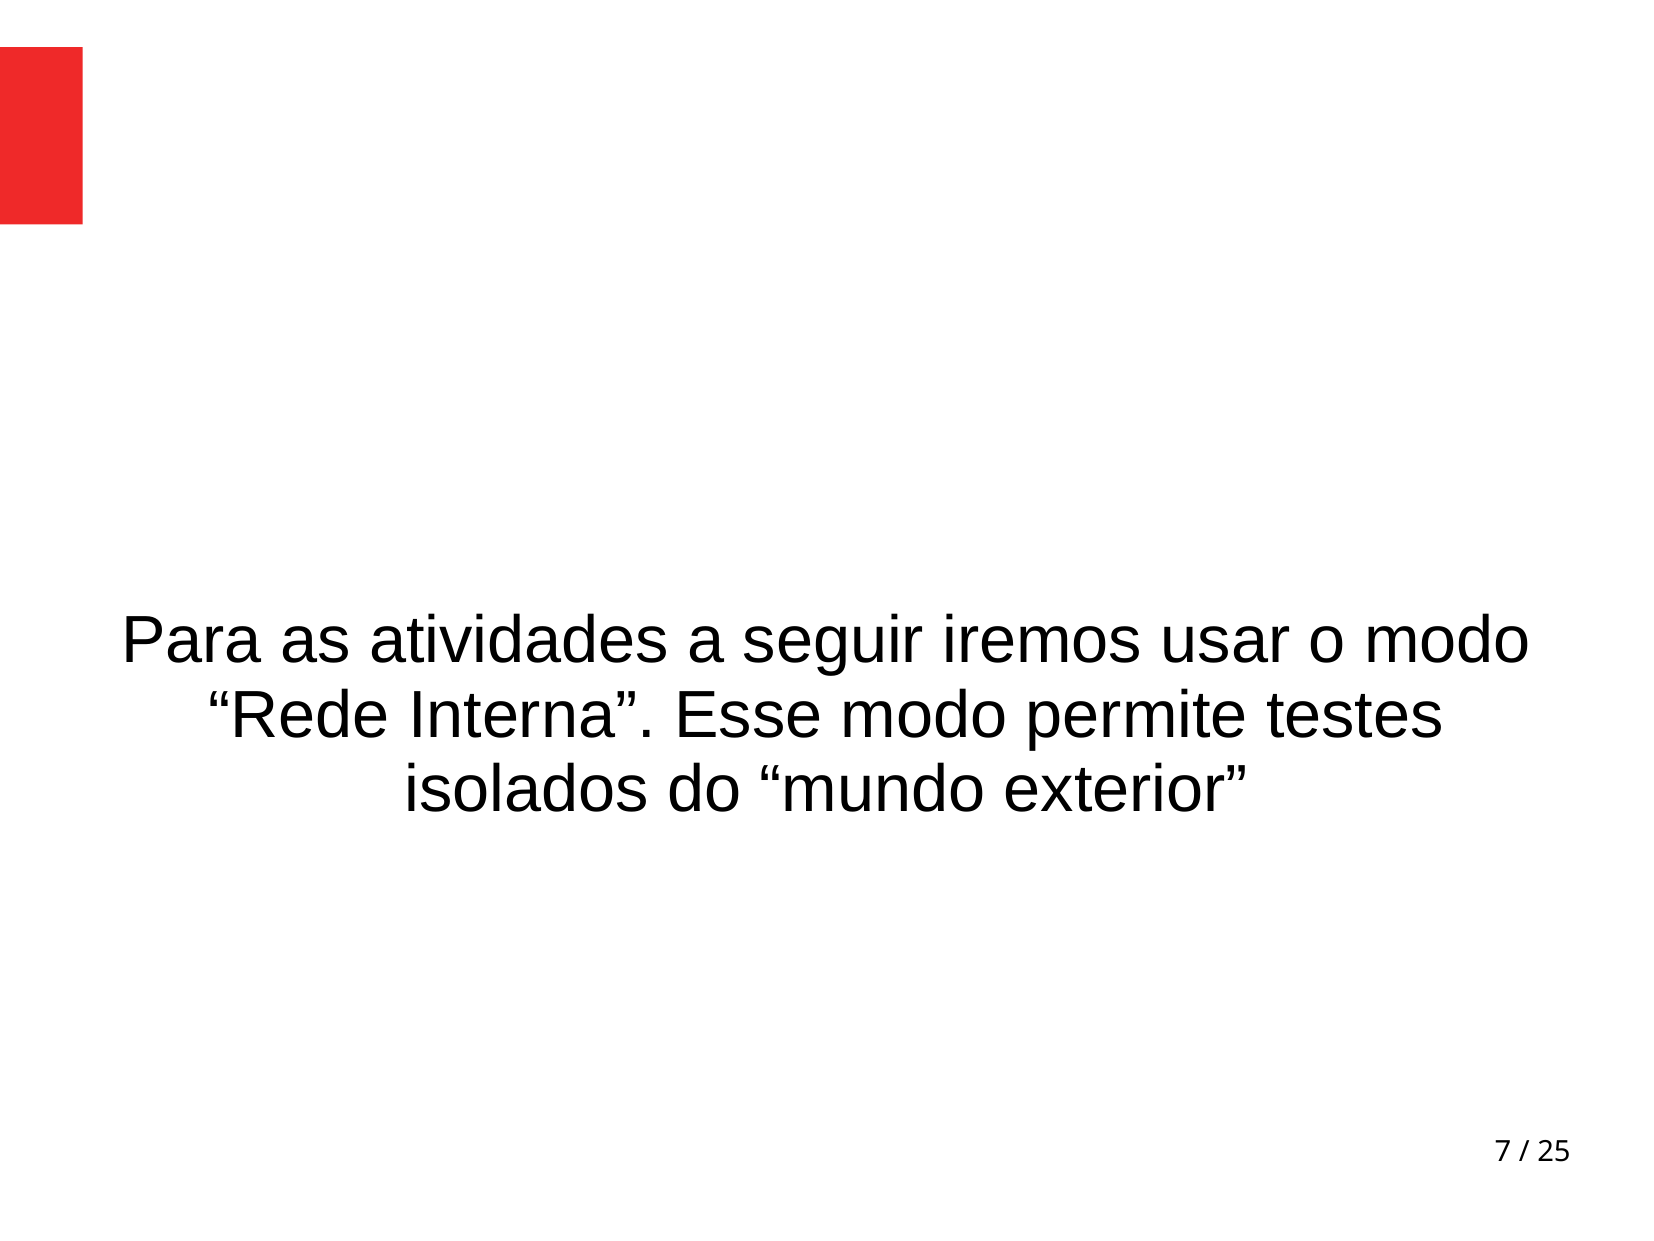

#
Para as atividades a seguir iremos usar o modo “Rede Interna”. Esse modo permite testes isolados do “mundo exterior”
7